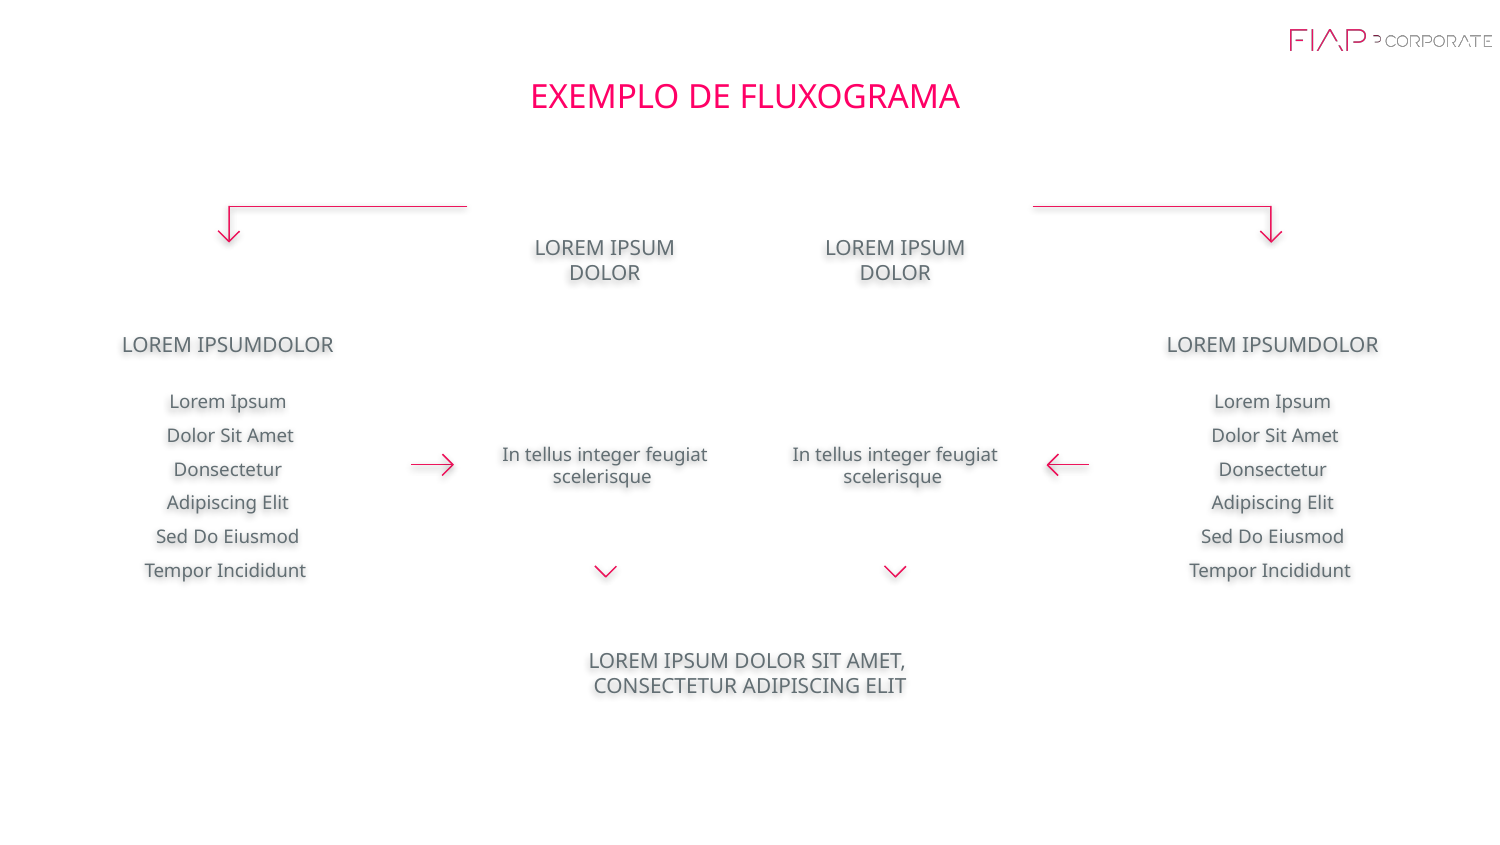

Exemplo de Fluxograma
Lorem ipsum
dolor
Lorem ipsum
dolor
Lorem ipsumdolor
Lorem ipsumdolor
Lorem Ipsum
 Dolor Sit Amet
Donsectetur
Adipiscing Elit
Sed Do Eiusmod
Tempor Incididunt
Lorem Ipsum
 Dolor Sit Amet
Donsectetur
Adipiscing Elit
Sed Do Eiusmod
Tempor Incididunt
In tellus integer feugiat scelerisque
In tellus integer feugiat scelerisque
Lorem ipsum dolor sit amet,
consectetur adipiscing elit